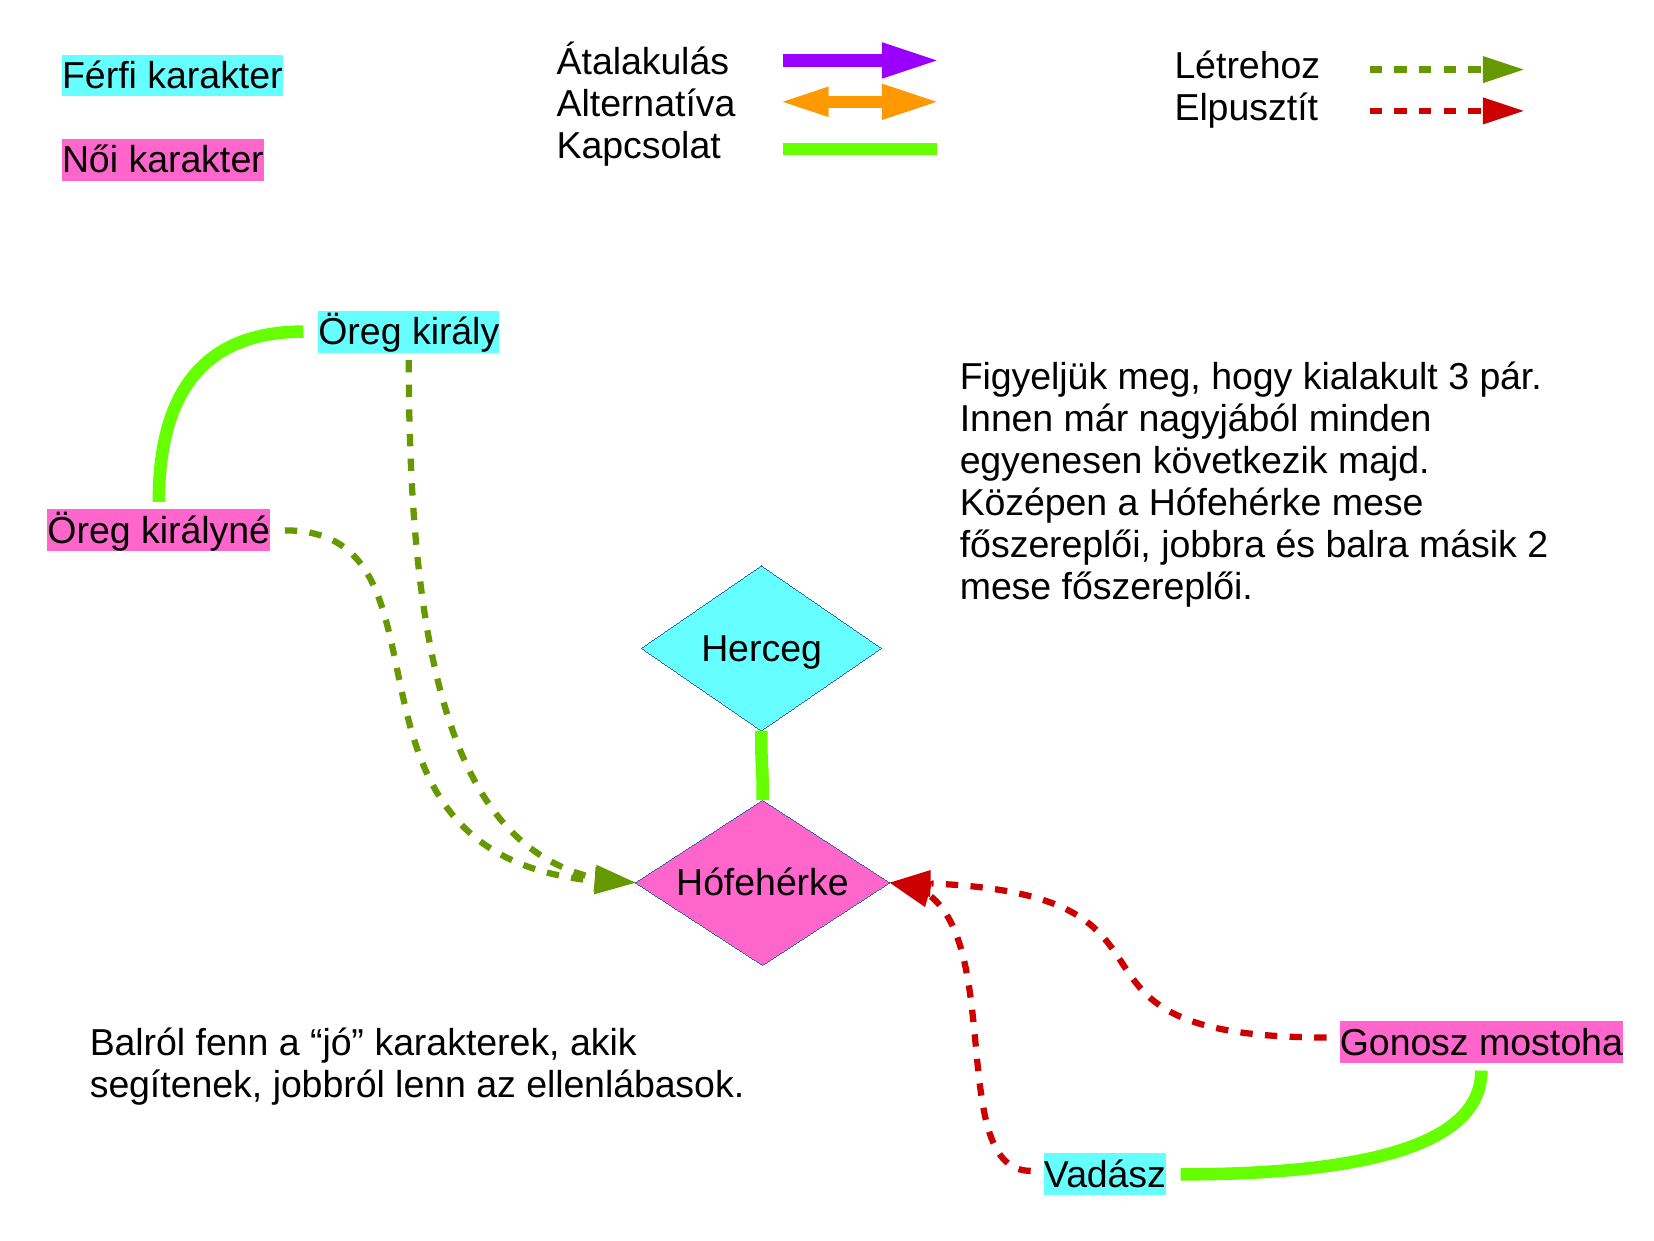

Átalakulás
Alternatíva
Kapcsolat
Létrehoz
Elpusztít
Férfi karakter
Női karakter
Öreg király
Figyeljük meg, hogy kialakult 3 pár.
Innen már nagyjából minden egyenesen következik majd.
Középen a Hófehérke mese főszereplői, jobbra és balra másik 2 mese főszereplői.
Öreg királyné
Herceg
Hófehérke
Gonosz mostoha
Balról fenn a “jó” karakterek, akik segítenek, jobbról lenn az ellenlábasok.
Vadász